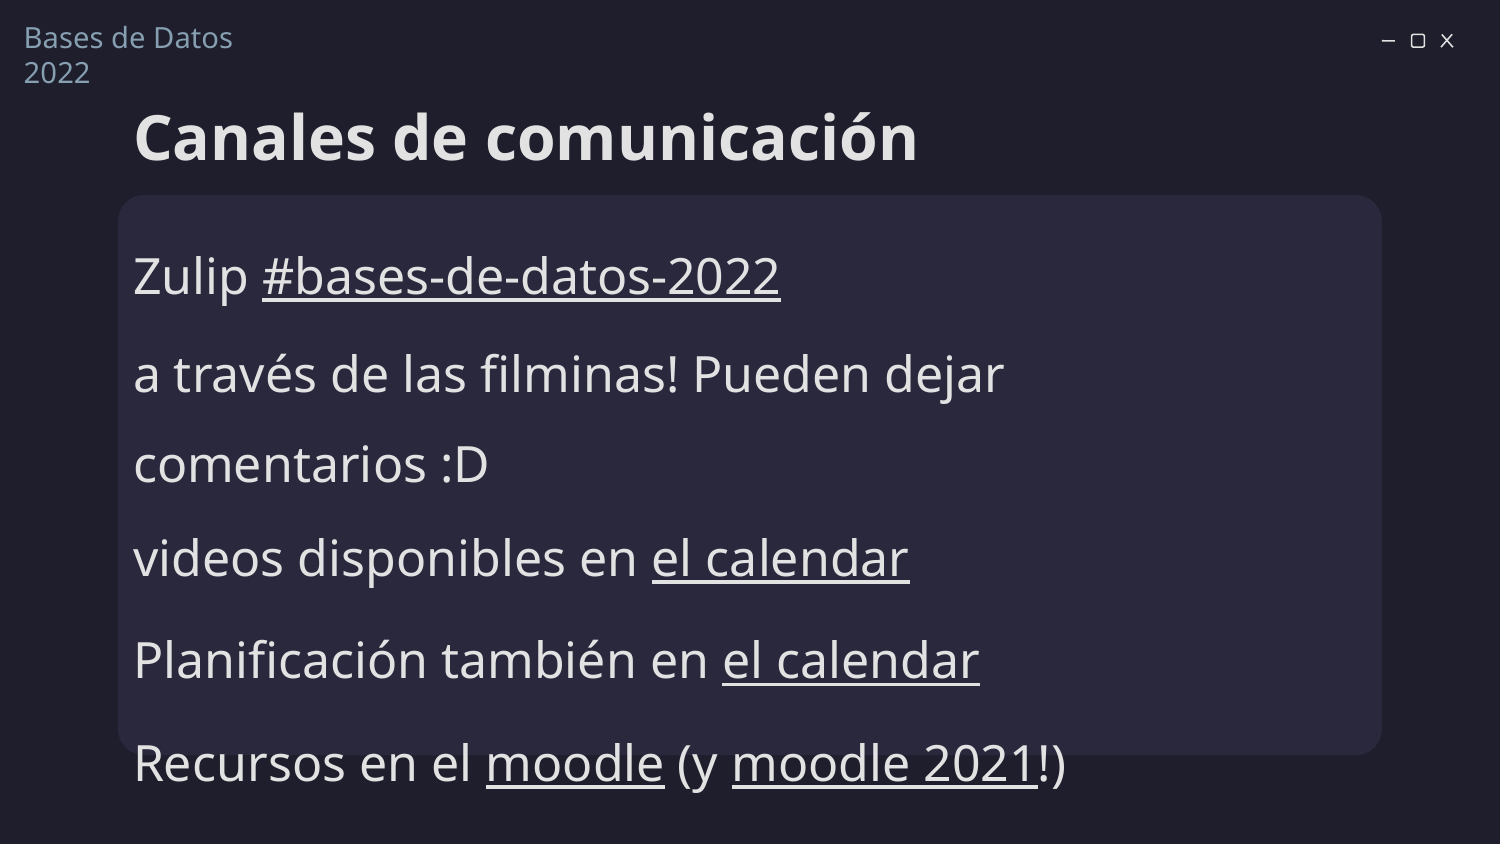

# Canales de comunicación
Zulip #bases-de-datos-2022
a través de las filminas! Pueden dejar comentarios :D
videos disponibles en el calendar
Planificación también en el calendar
Recursos en el moodle (y moodle 2021!)